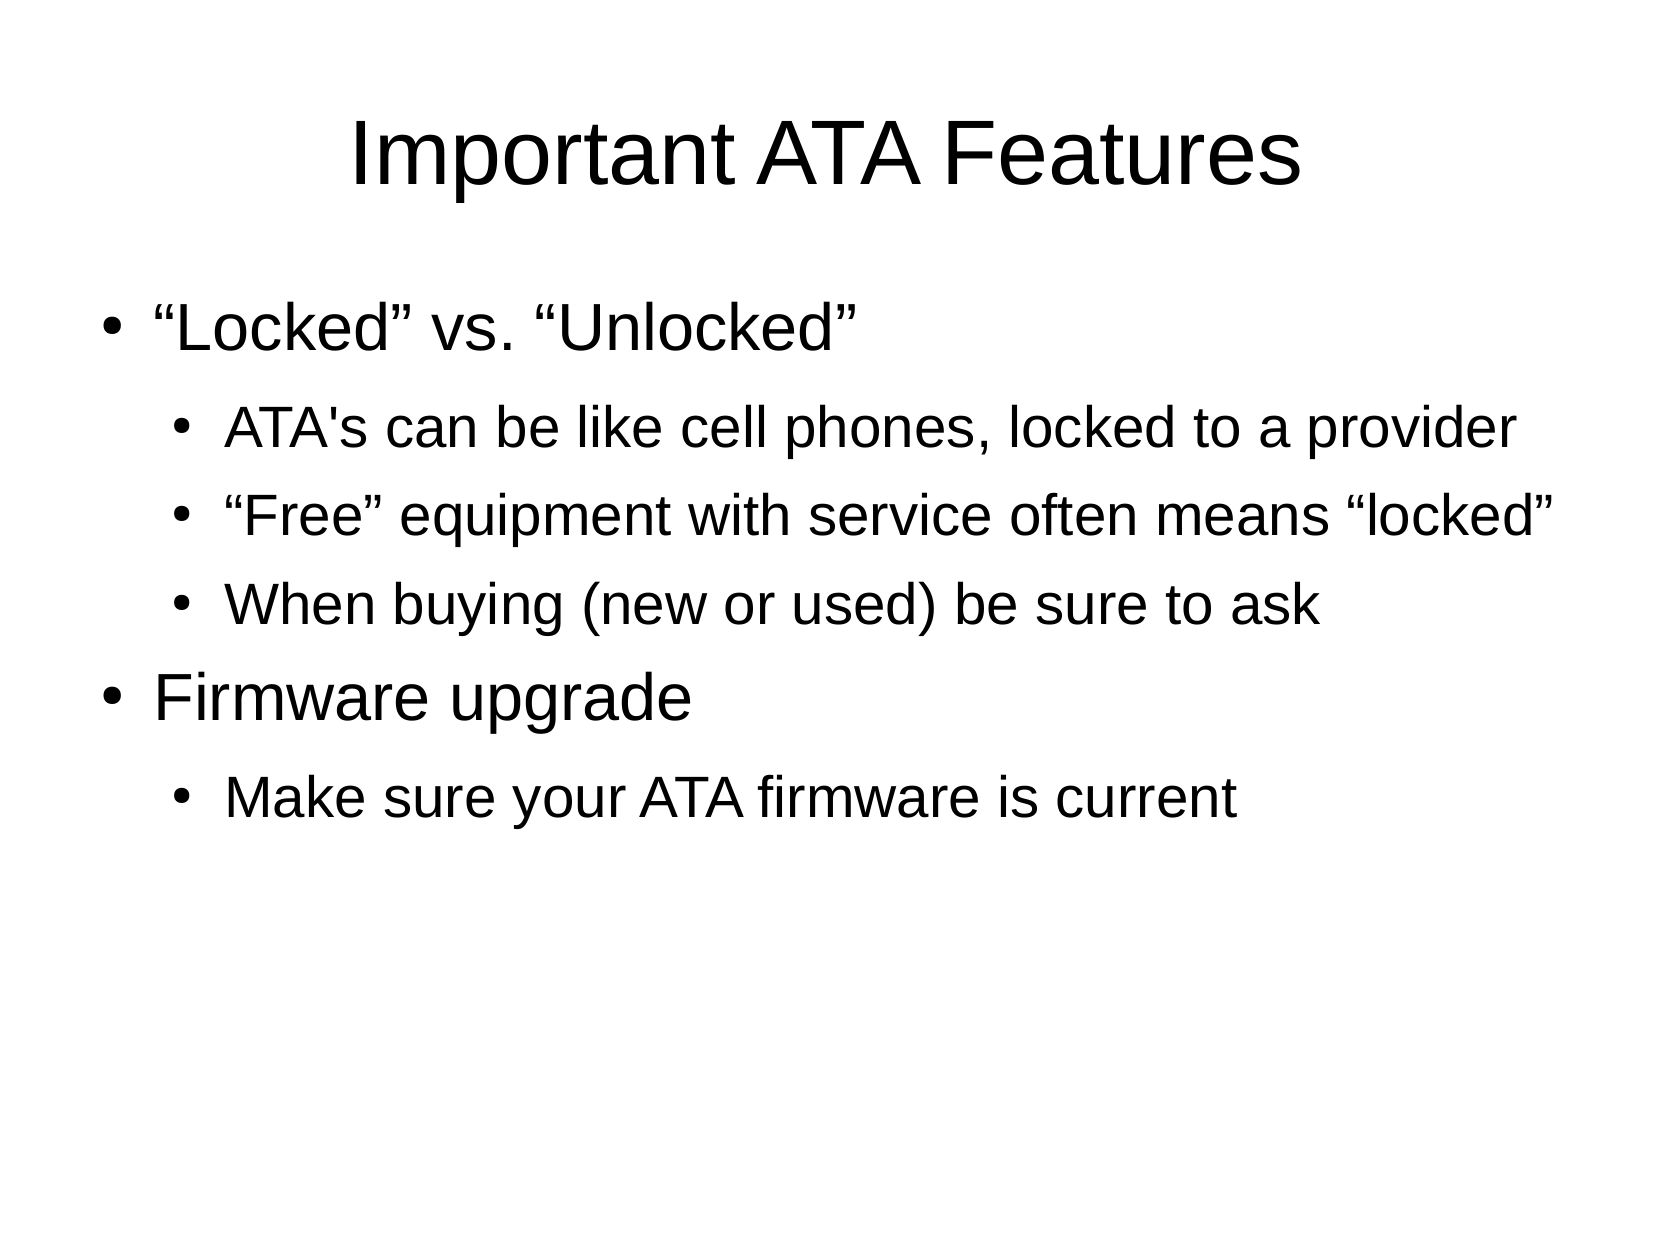

# Important ATA Features
“Locked” vs. “Unlocked”
ATA's can be like cell phones, locked to a provider
“Free” equipment with service often means “locked”
When buying (new or used) be sure to ask
Firmware upgrade
Make sure your ATA firmware is current